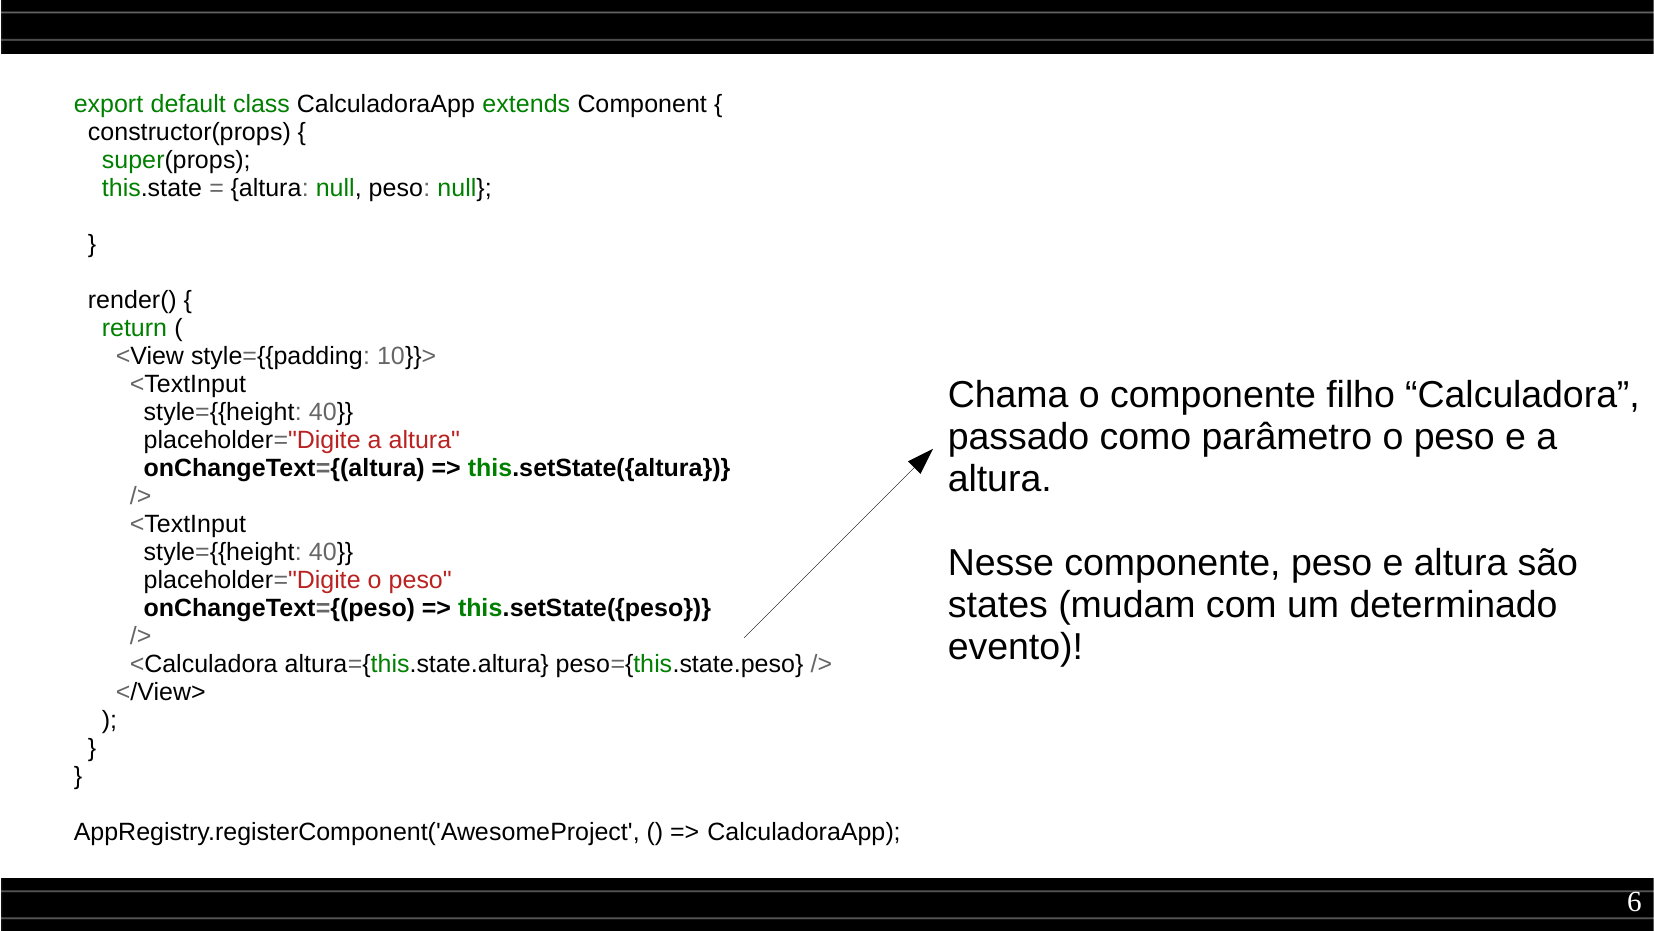

export default class CalculadoraApp extends Component {
 constructor(props) {
 super(props);
 this.state = {altura: null, peso: null};
 }
 render() {
 return (
 <View style={{padding: 10}}>
 <TextInput
 style={{height: 40}}
 placeholder="Digite a altura"
 onChangeText={(altura) => this.setState({altura})}
 />
 <TextInput
 style={{height: 40}}
 placeholder="Digite o peso"
 onChangeText={(peso) => this.setState({peso})}
 />
 <Calculadora altura={this.state.altura} peso={this.state.peso} />
 </View>
 );
 }
}
AppRegistry.registerComponent('AwesomeProject', () => CalculadoraApp);
Chama o componente filho “Calculadora”,
passado como parâmetro o peso e a
altura.
Nesse componente, peso e altura são
states (mudam com um determinado
evento)!